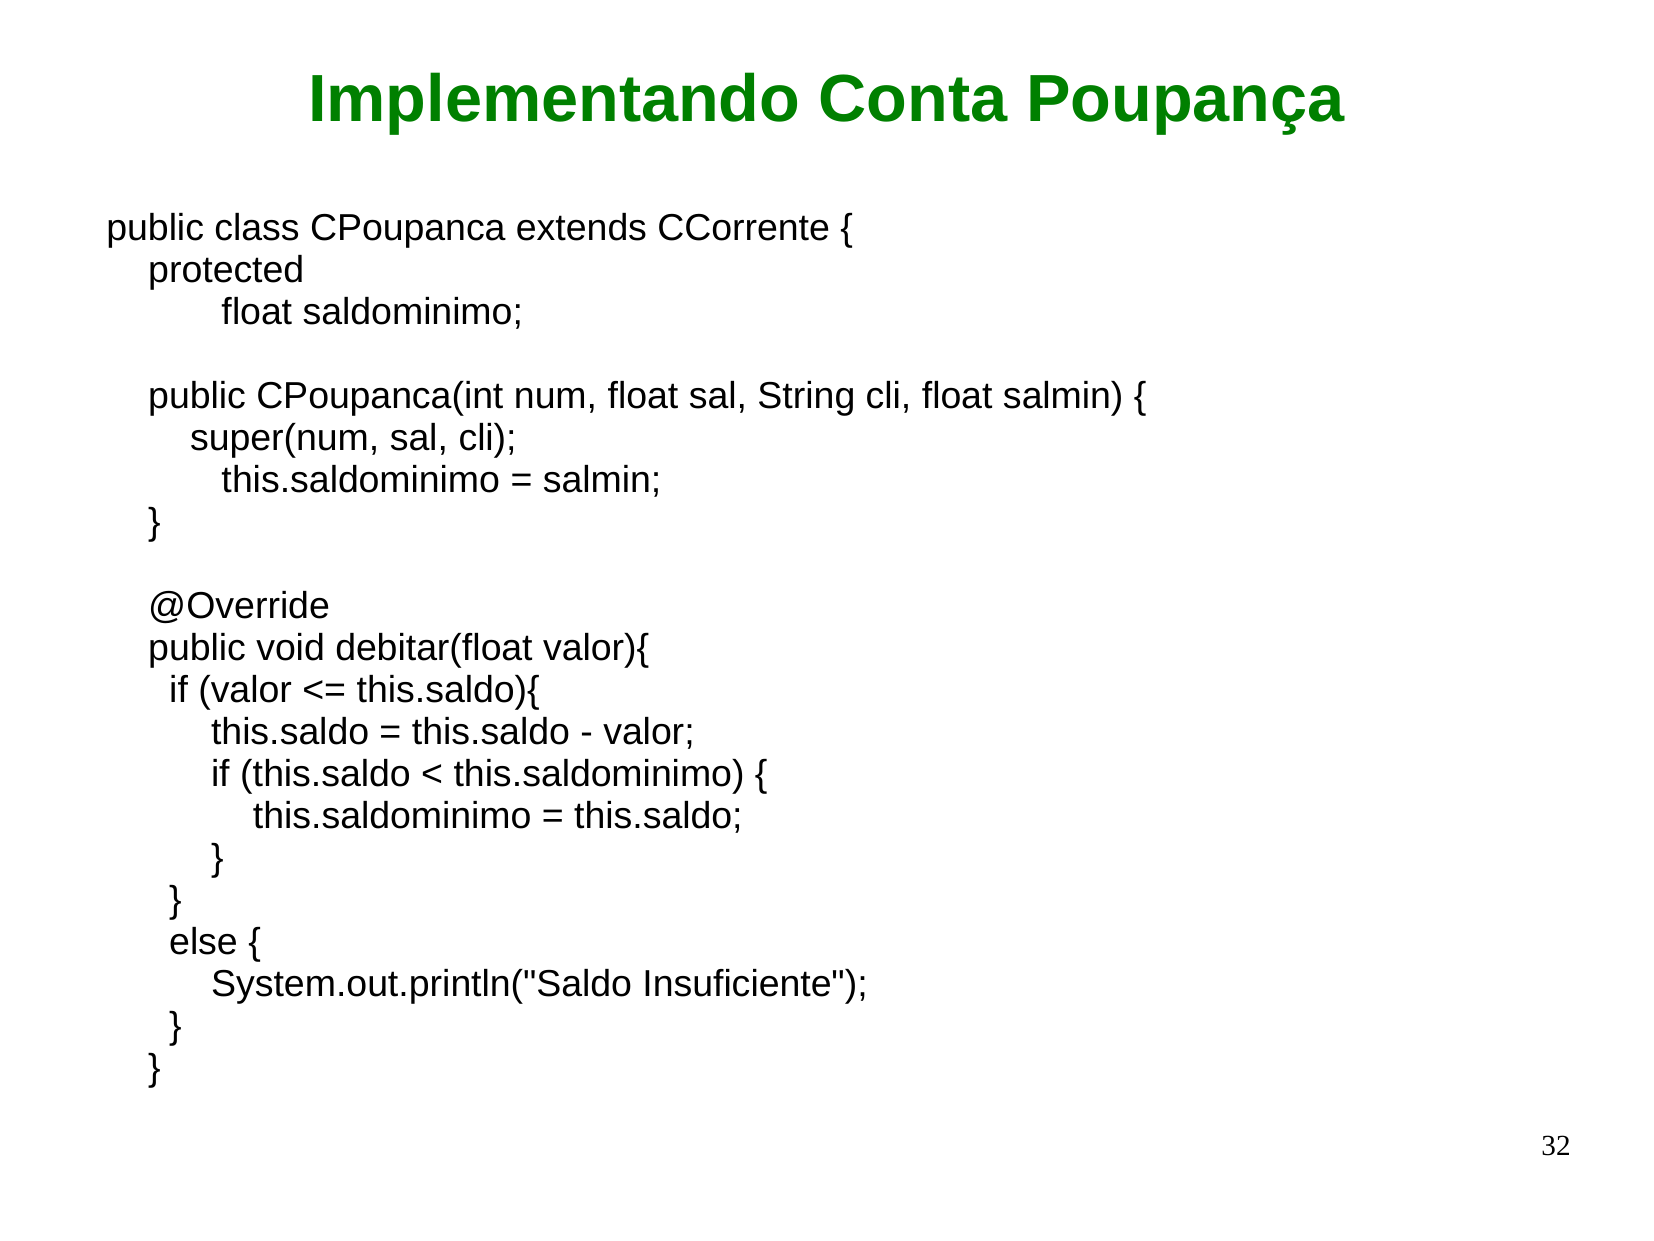

# Implementando Conta Poupança
public class CPoupanca extends CCorrente {
 protected
 float saldominimo;
 public CPoupanca(int num, float sal, String cli, float salmin) {
 super(num, sal, cli);
 this.saldominimo = salmin;
 }
 @Override
 public void debitar(float valor){
 if (valor <= this.saldo){
 this.saldo = this.saldo - valor;
 if (this.saldo < this.saldominimo) {
 this.saldominimo = this.saldo;
 }
 }
 else {
 System.out.println("Saldo Insuficiente");
 }
 }
32